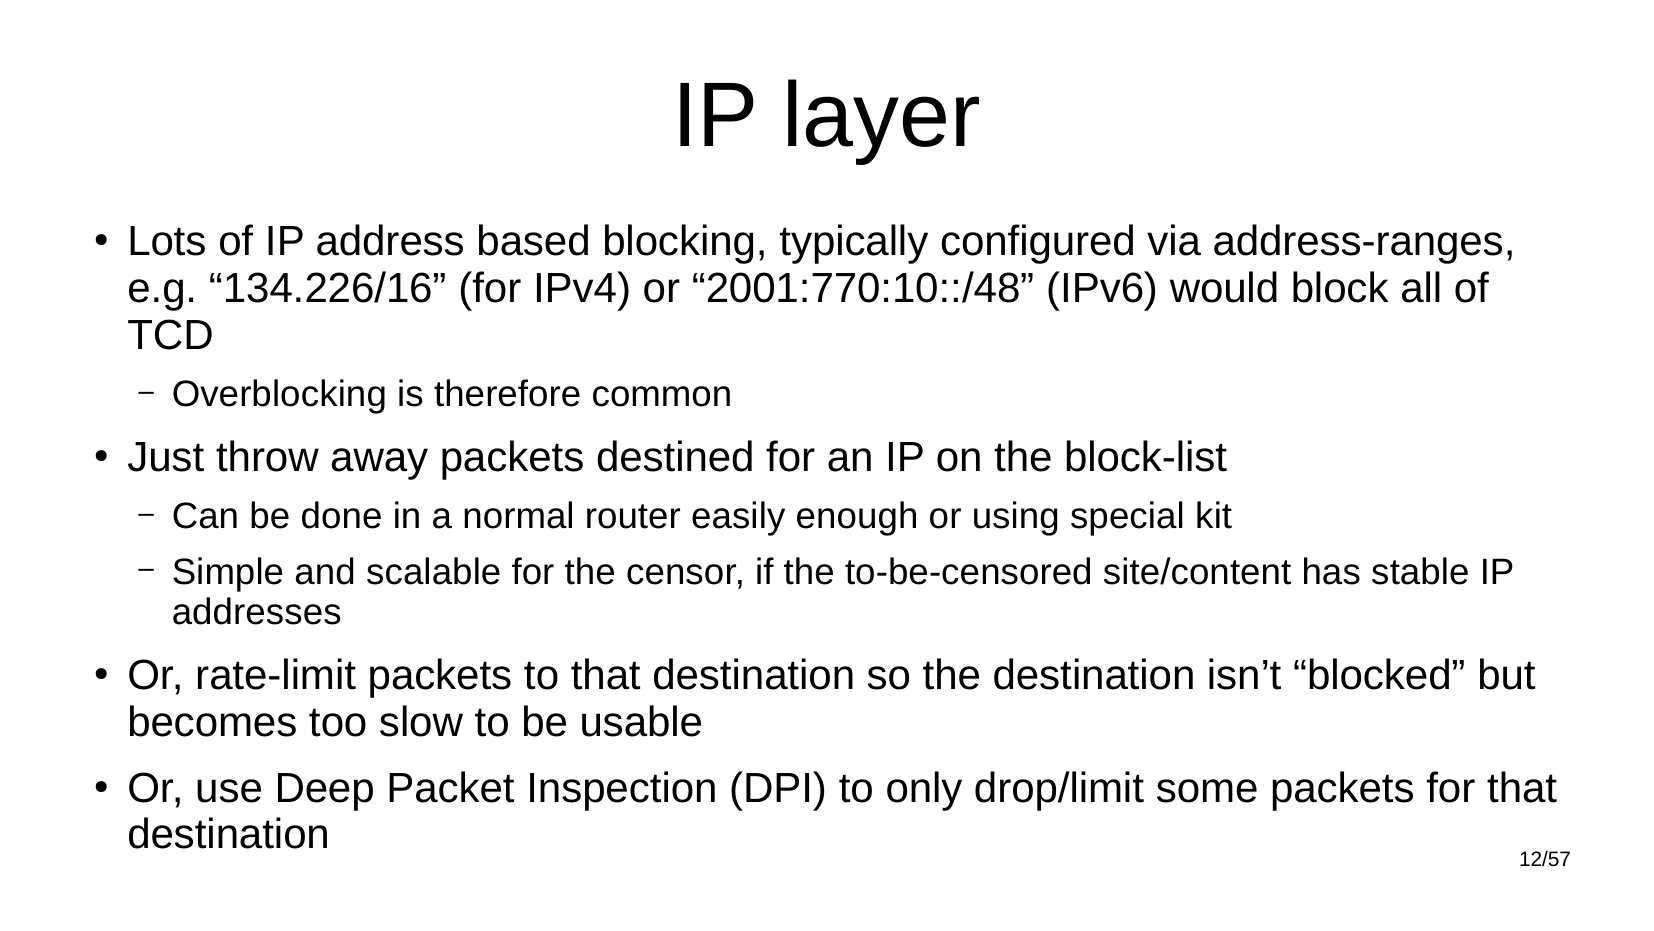

# IP layer
Lots of IP address based blocking, typically configured via address-ranges, e.g. “134.226/16” (for IPv4) or “2001:770:10::/48” (IPv6) would block all of TCD
Overblocking is therefore common
Just throw away packets destined for an IP on the block-list
Can be done in a normal router easily enough or using special kit
Simple and scalable for the censor, if the to-be-censored site/content has stable IP addresses
Or, rate-limit packets to that destination so the destination isn’t “blocked” but becomes too slow to be usable
Or, use Deep Packet Inspection (DPI) to only drop/limit some packets for that destination
12